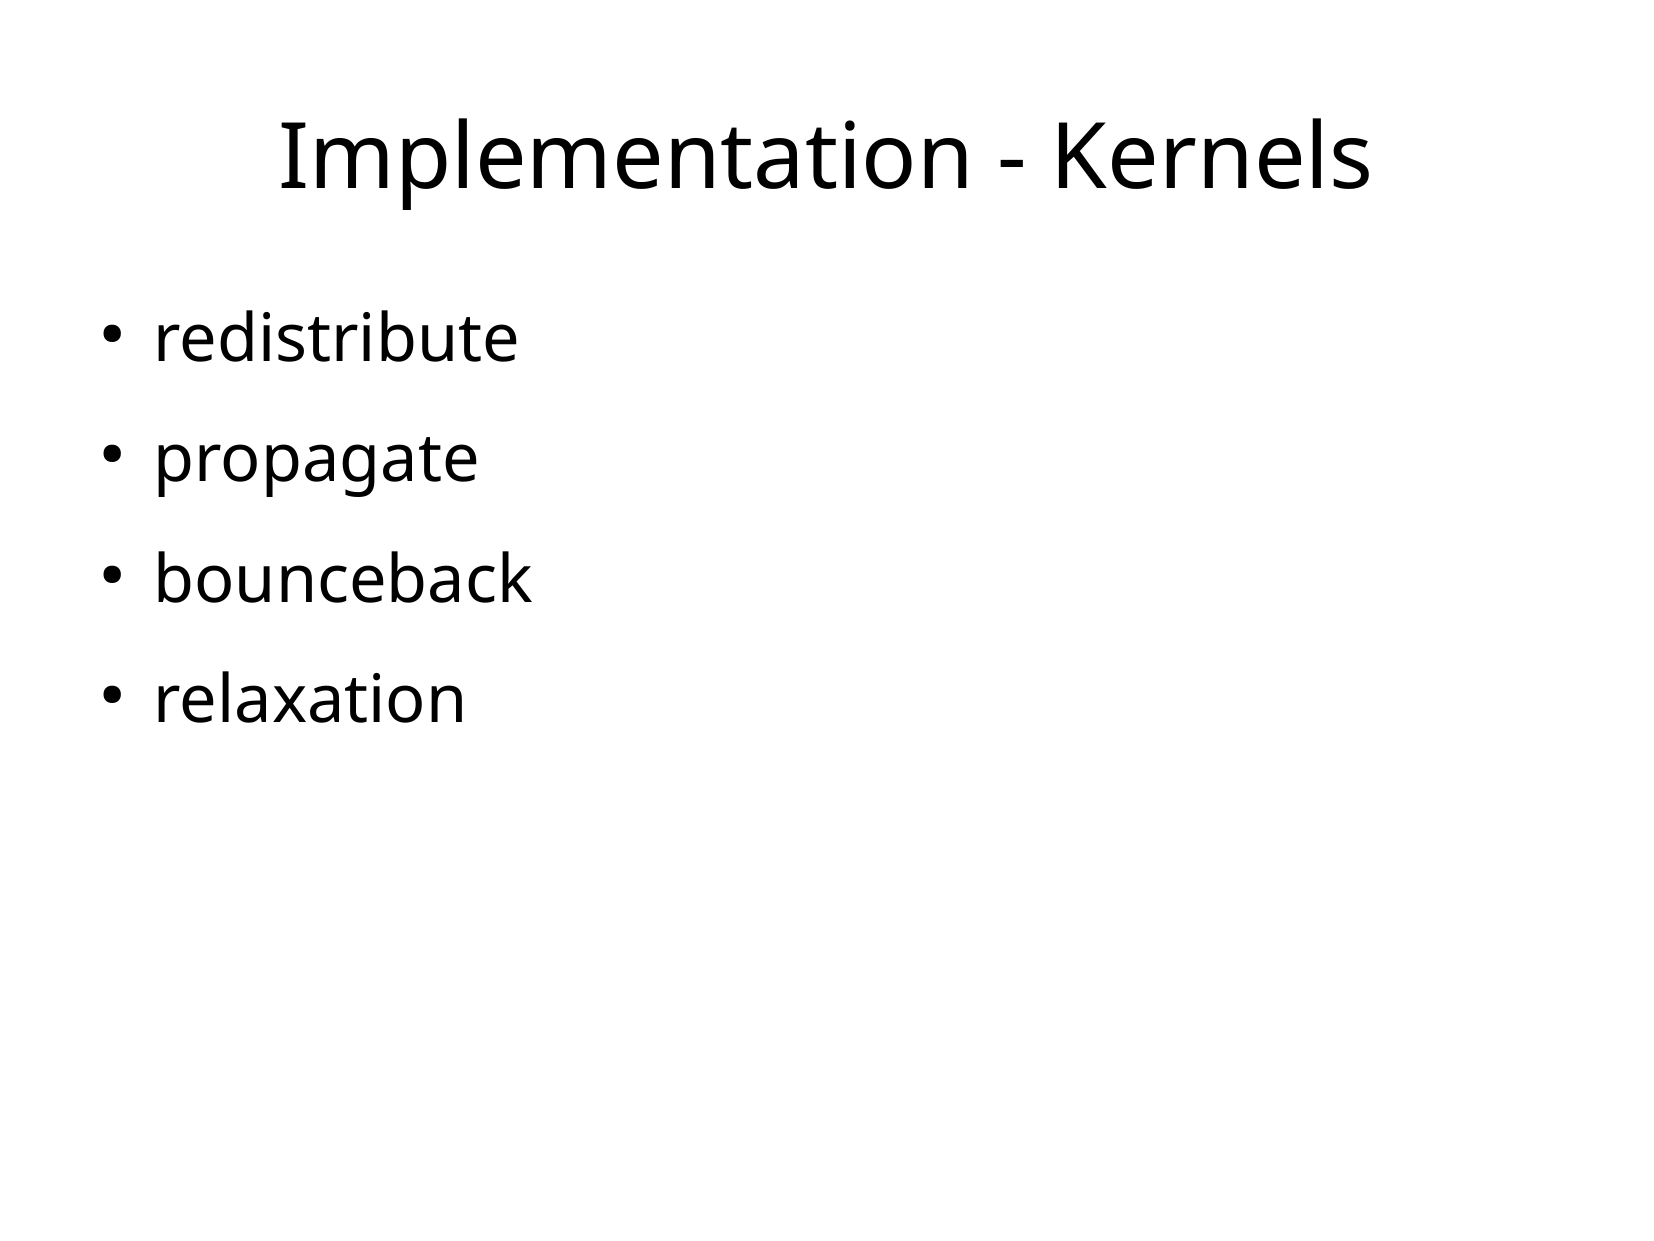

# Implementation - Kernels
redistribute
propagate
bounceback
relaxation